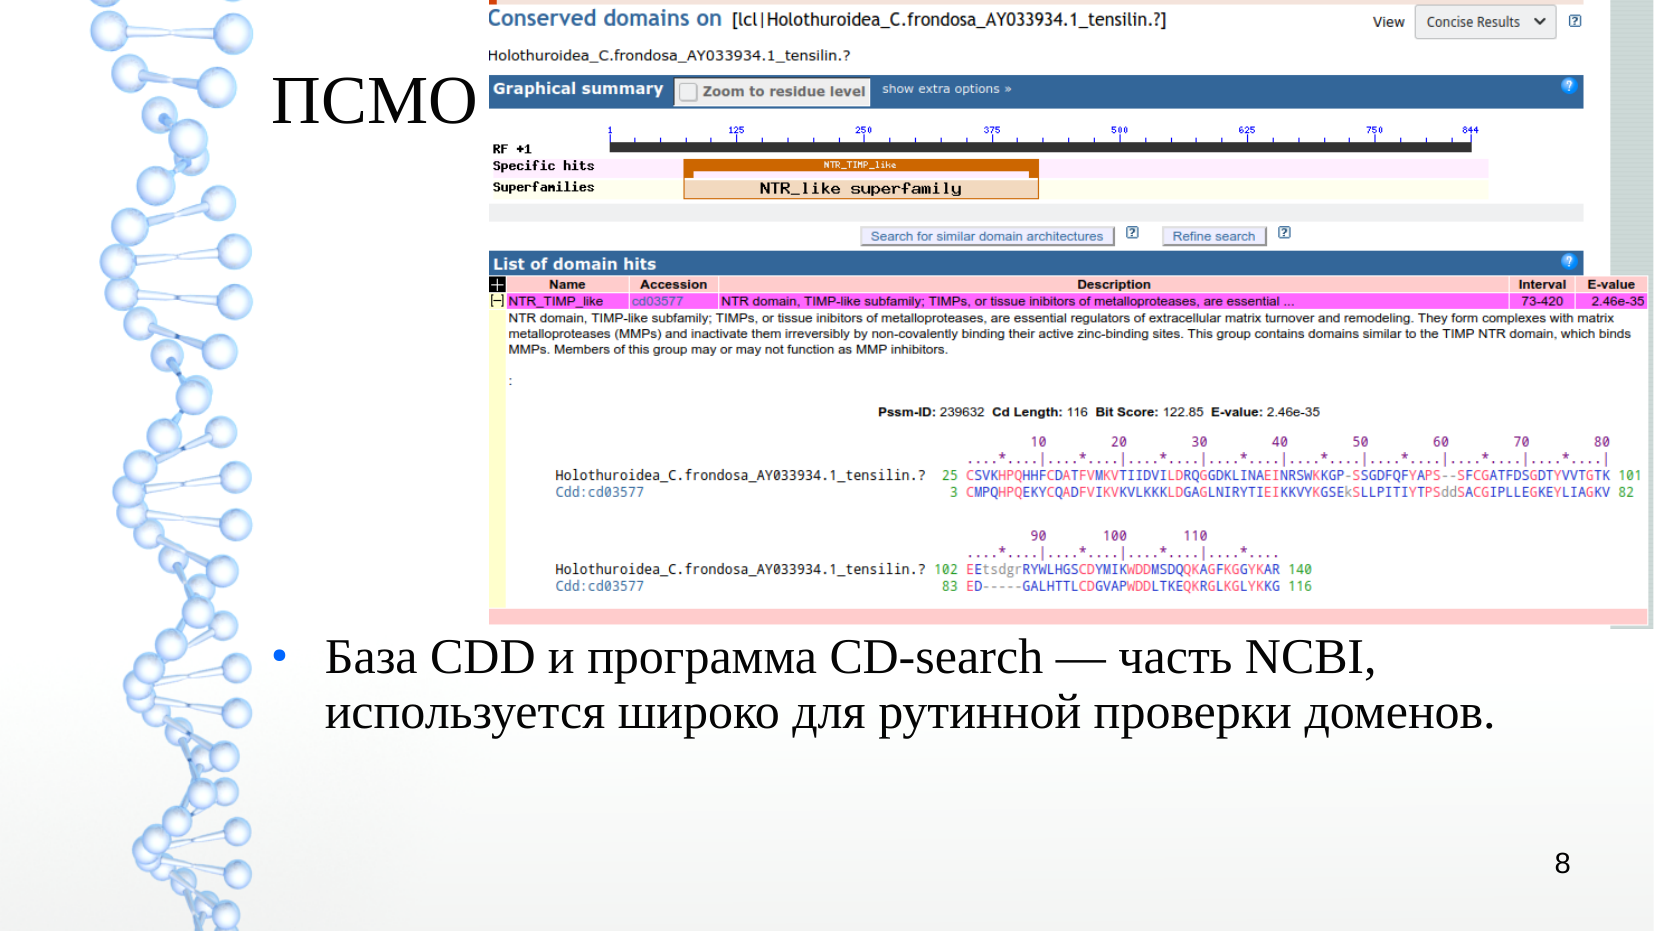

# ПСМО
База CDD и программа CD-search — часть NCBI, используется широко для рутинной проверки доменов.
8